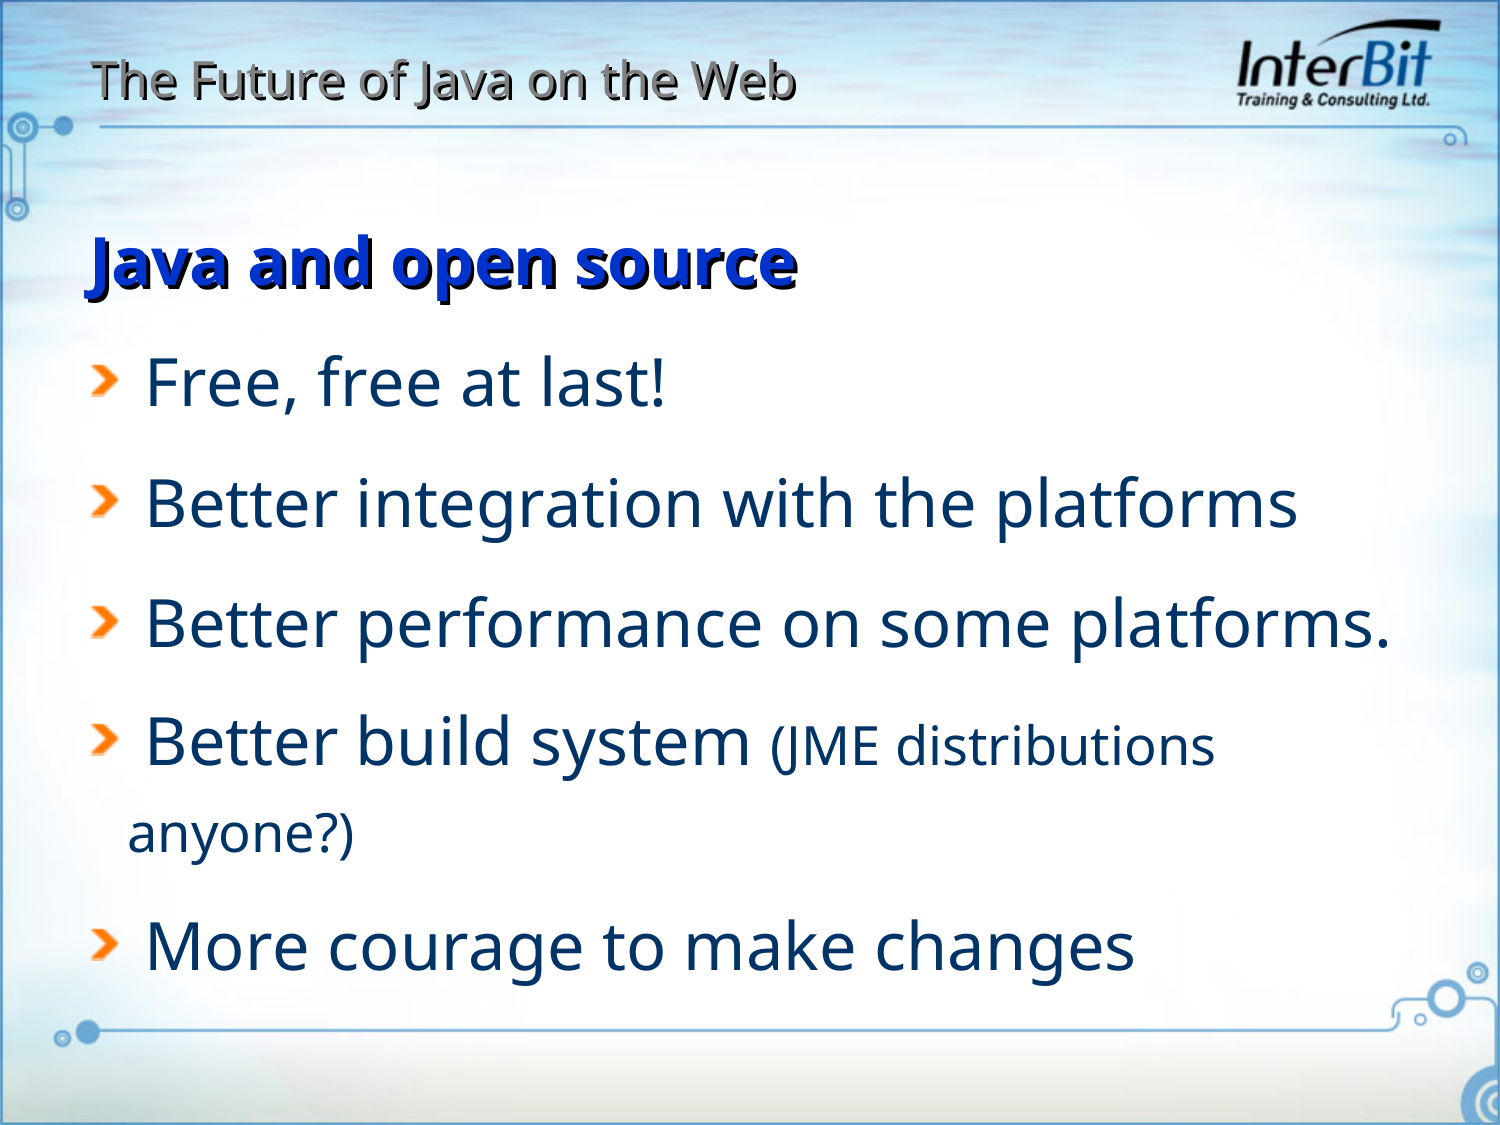

# The Future of Java on the Web
Java and open source
 Free, free at last!
 Better integration with the platforms
 Better performance on some platforms.
 Better build system (JME distributions anyone?)
 More courage to make changes